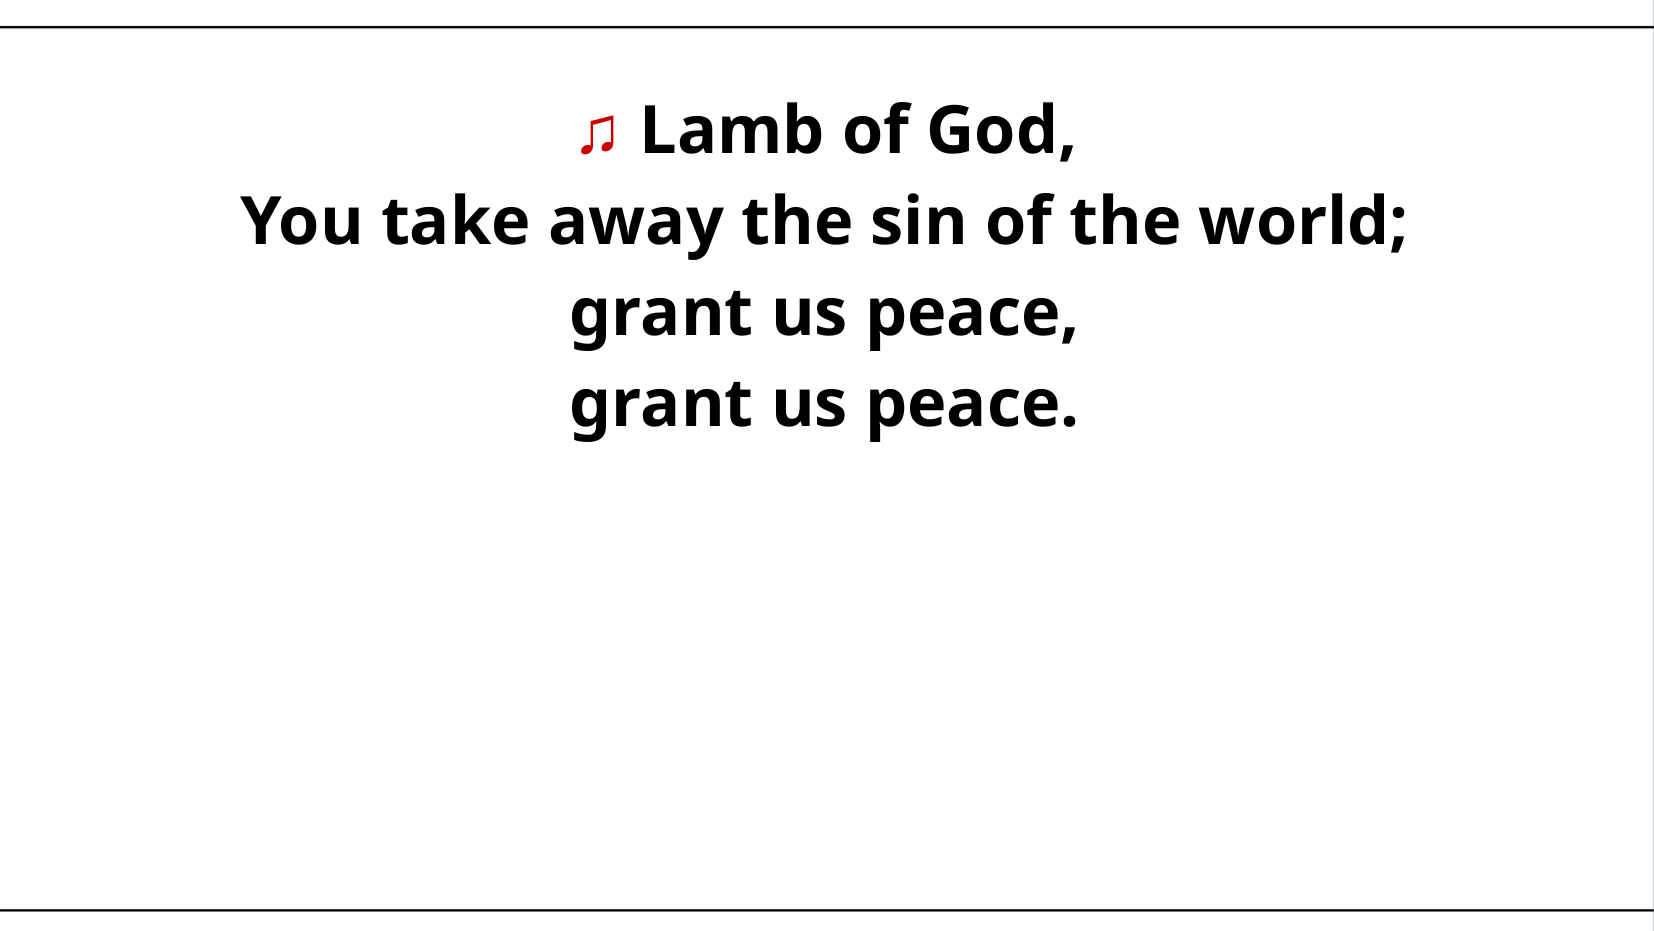

♫ Lamb of God,
You take away the sin of the world;
grant us peace,
grant us peace.